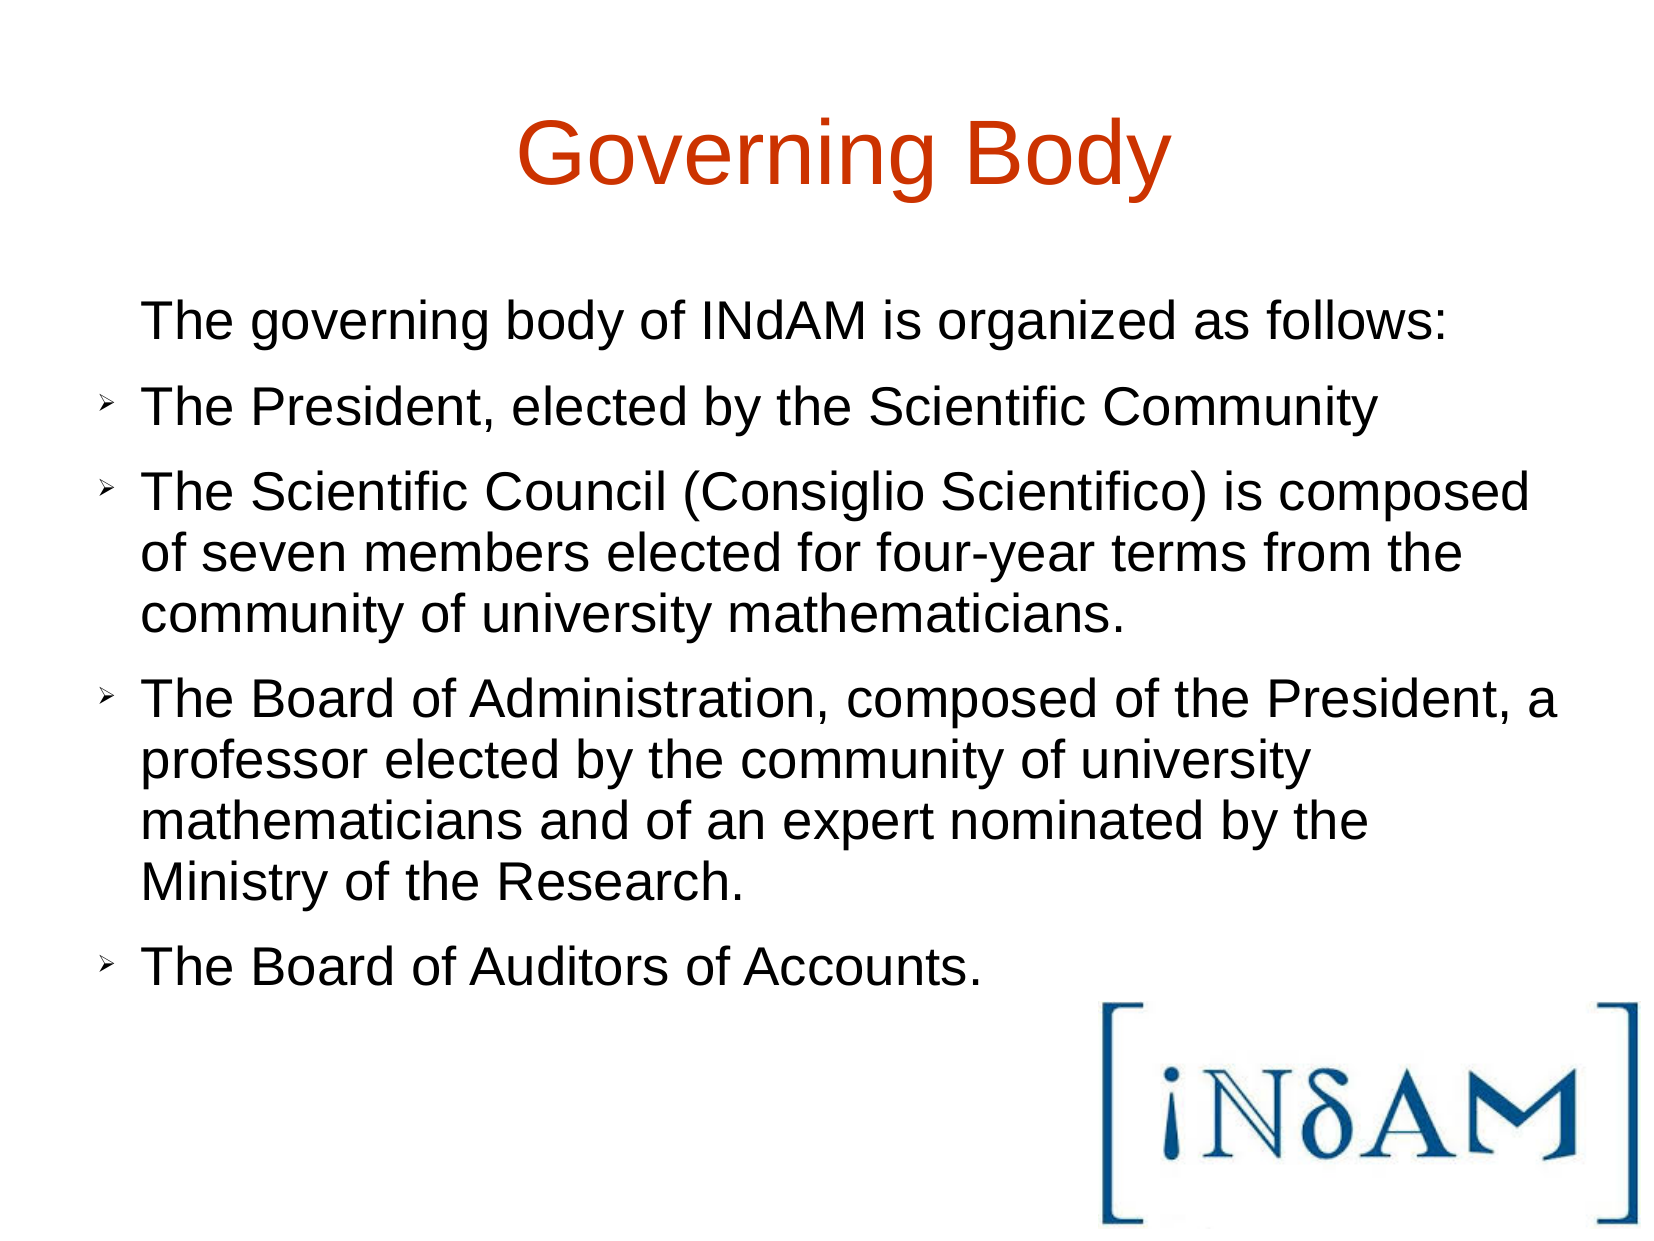

# Governing Body
The governing body of INdAM is organized as follows:
The President, elected by the Scientific Community
The Scientific Council (Consiglio Scientifico) is composed of seven members elected for four-year terms from the community of university mathematicians.
The Board of Administration, composed of the President, a professor elected by the community of university mathematicians and of an expert nominated by the Ministry of the Research.
The Board of Auditors of Accounts.